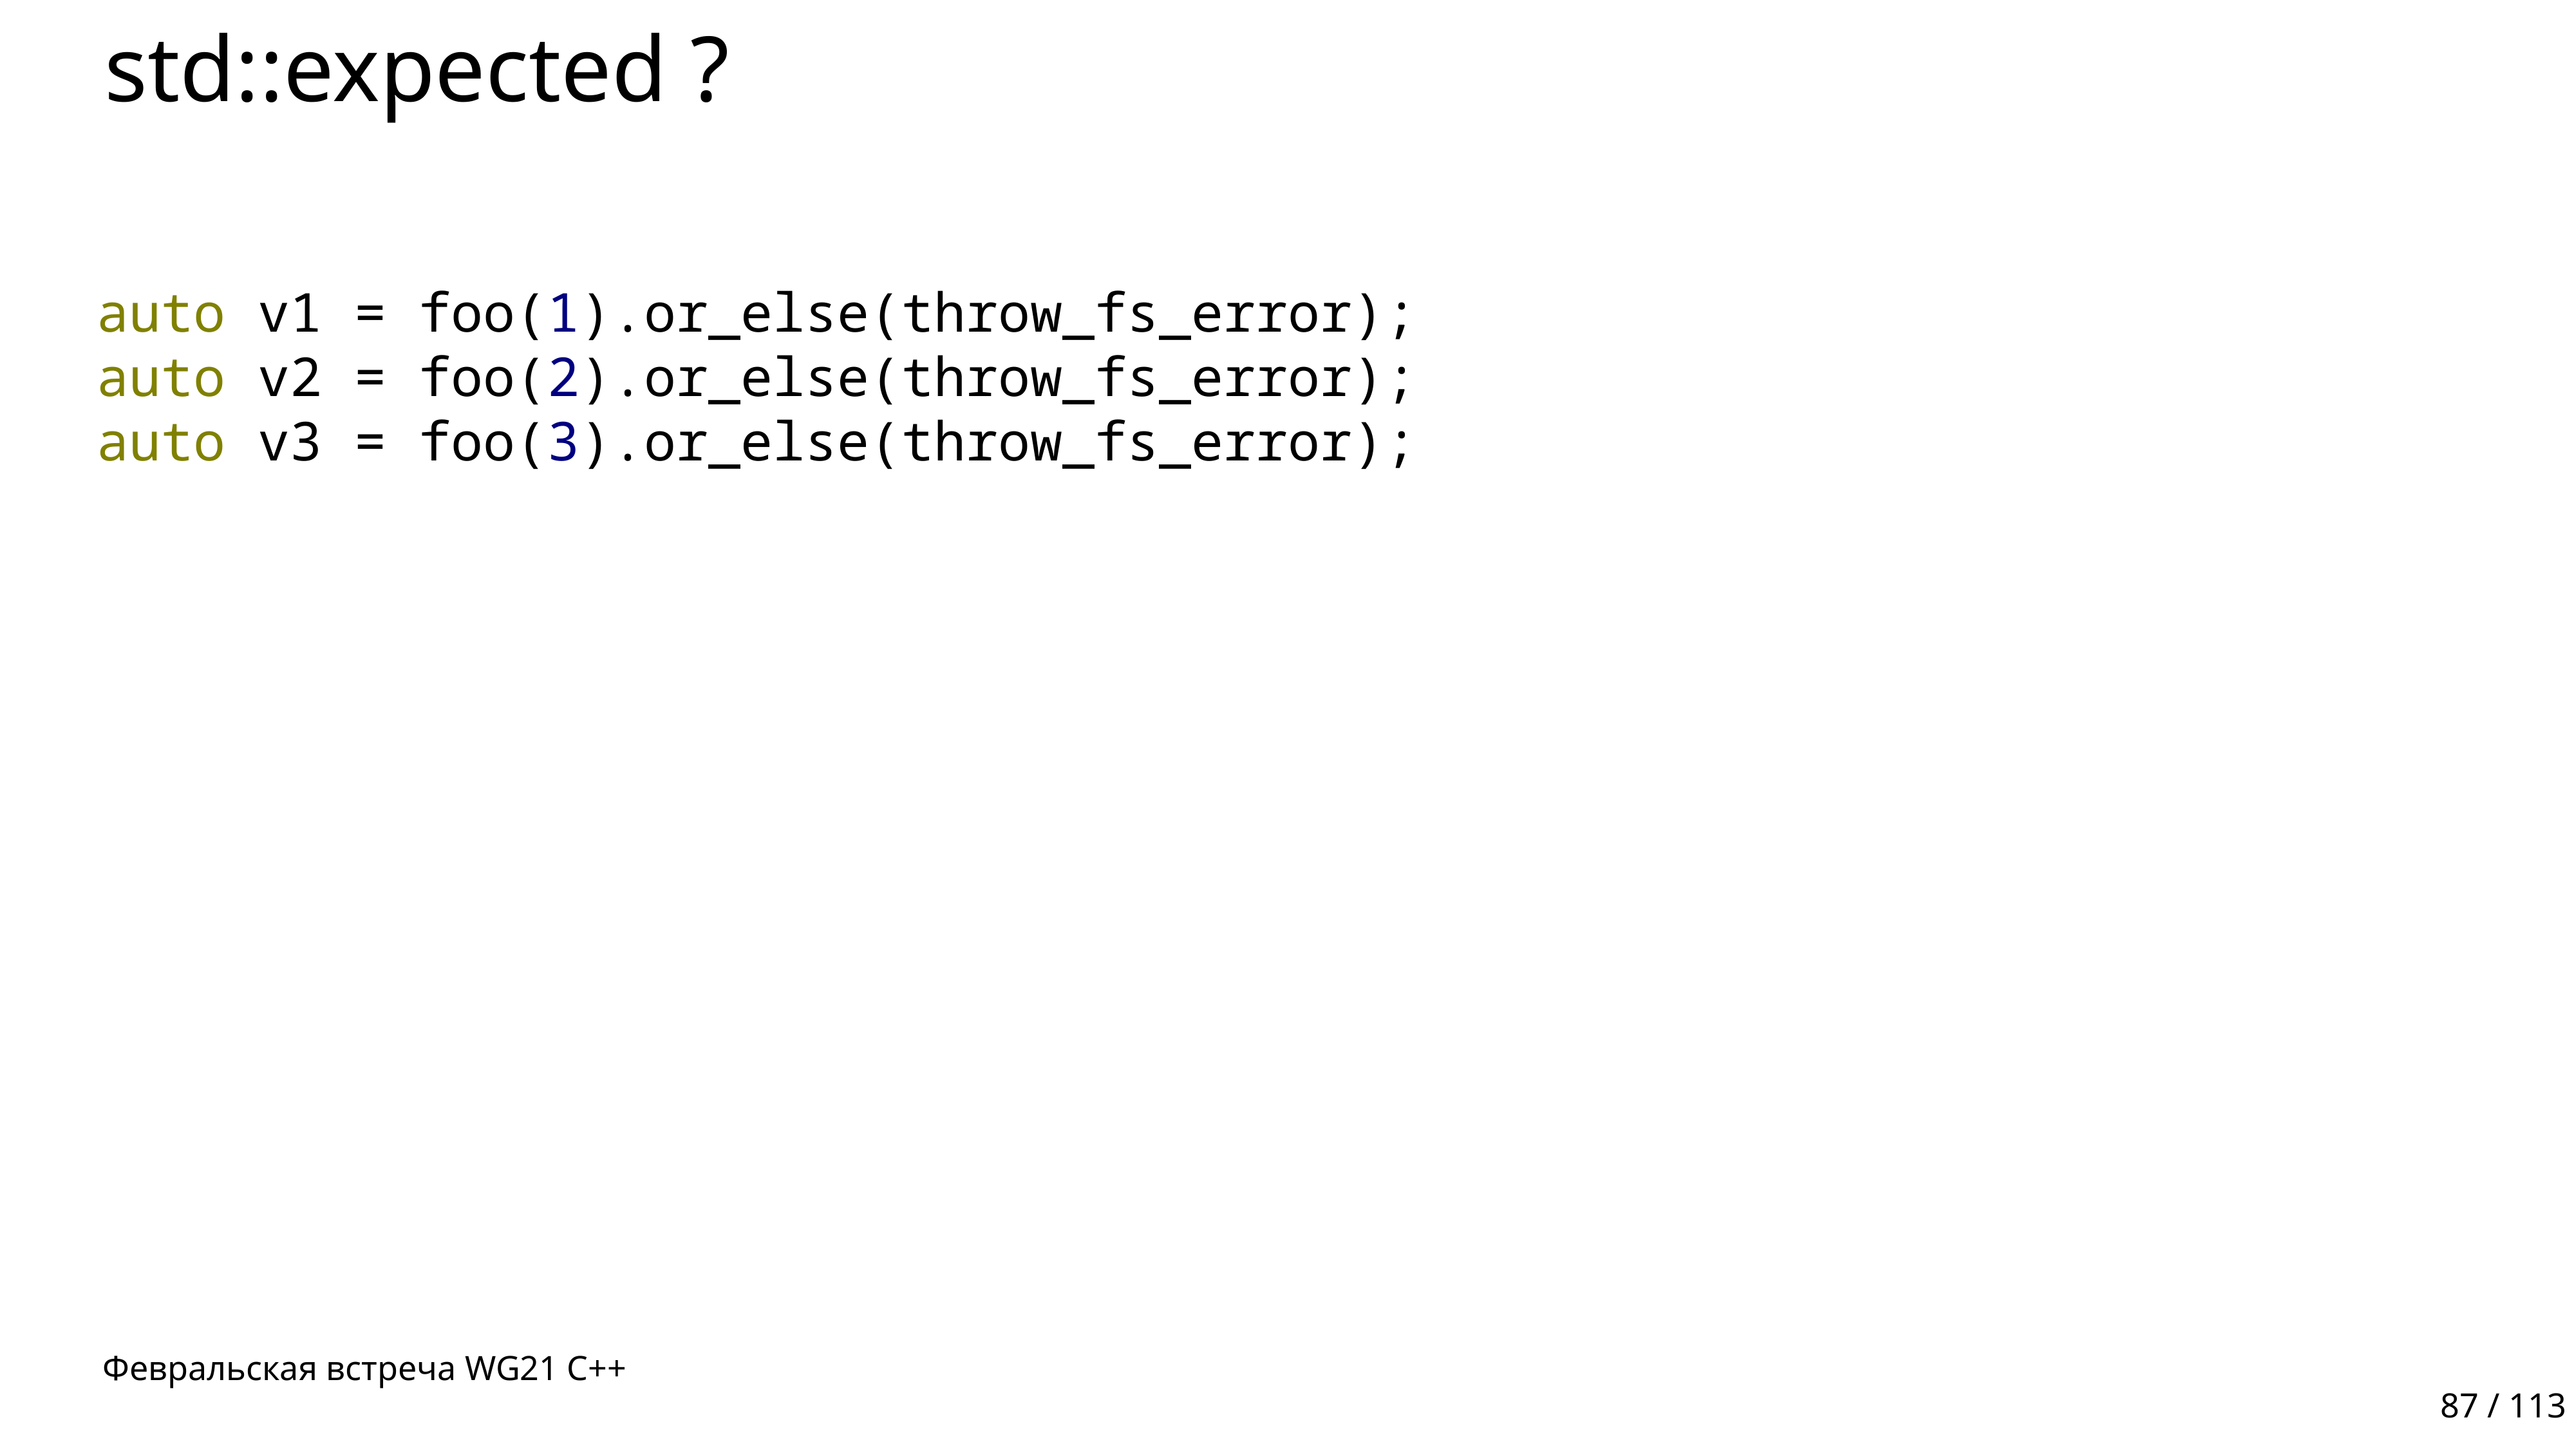

# std::expected ?
auto v1 = foo(1).or_else(throw_fs_error);
auto v2 = foo(2).or_else(throw_fs_error);
auto v3 = foo(3).or_else(throw_fs_error);
Февральская встреча WG21 C++